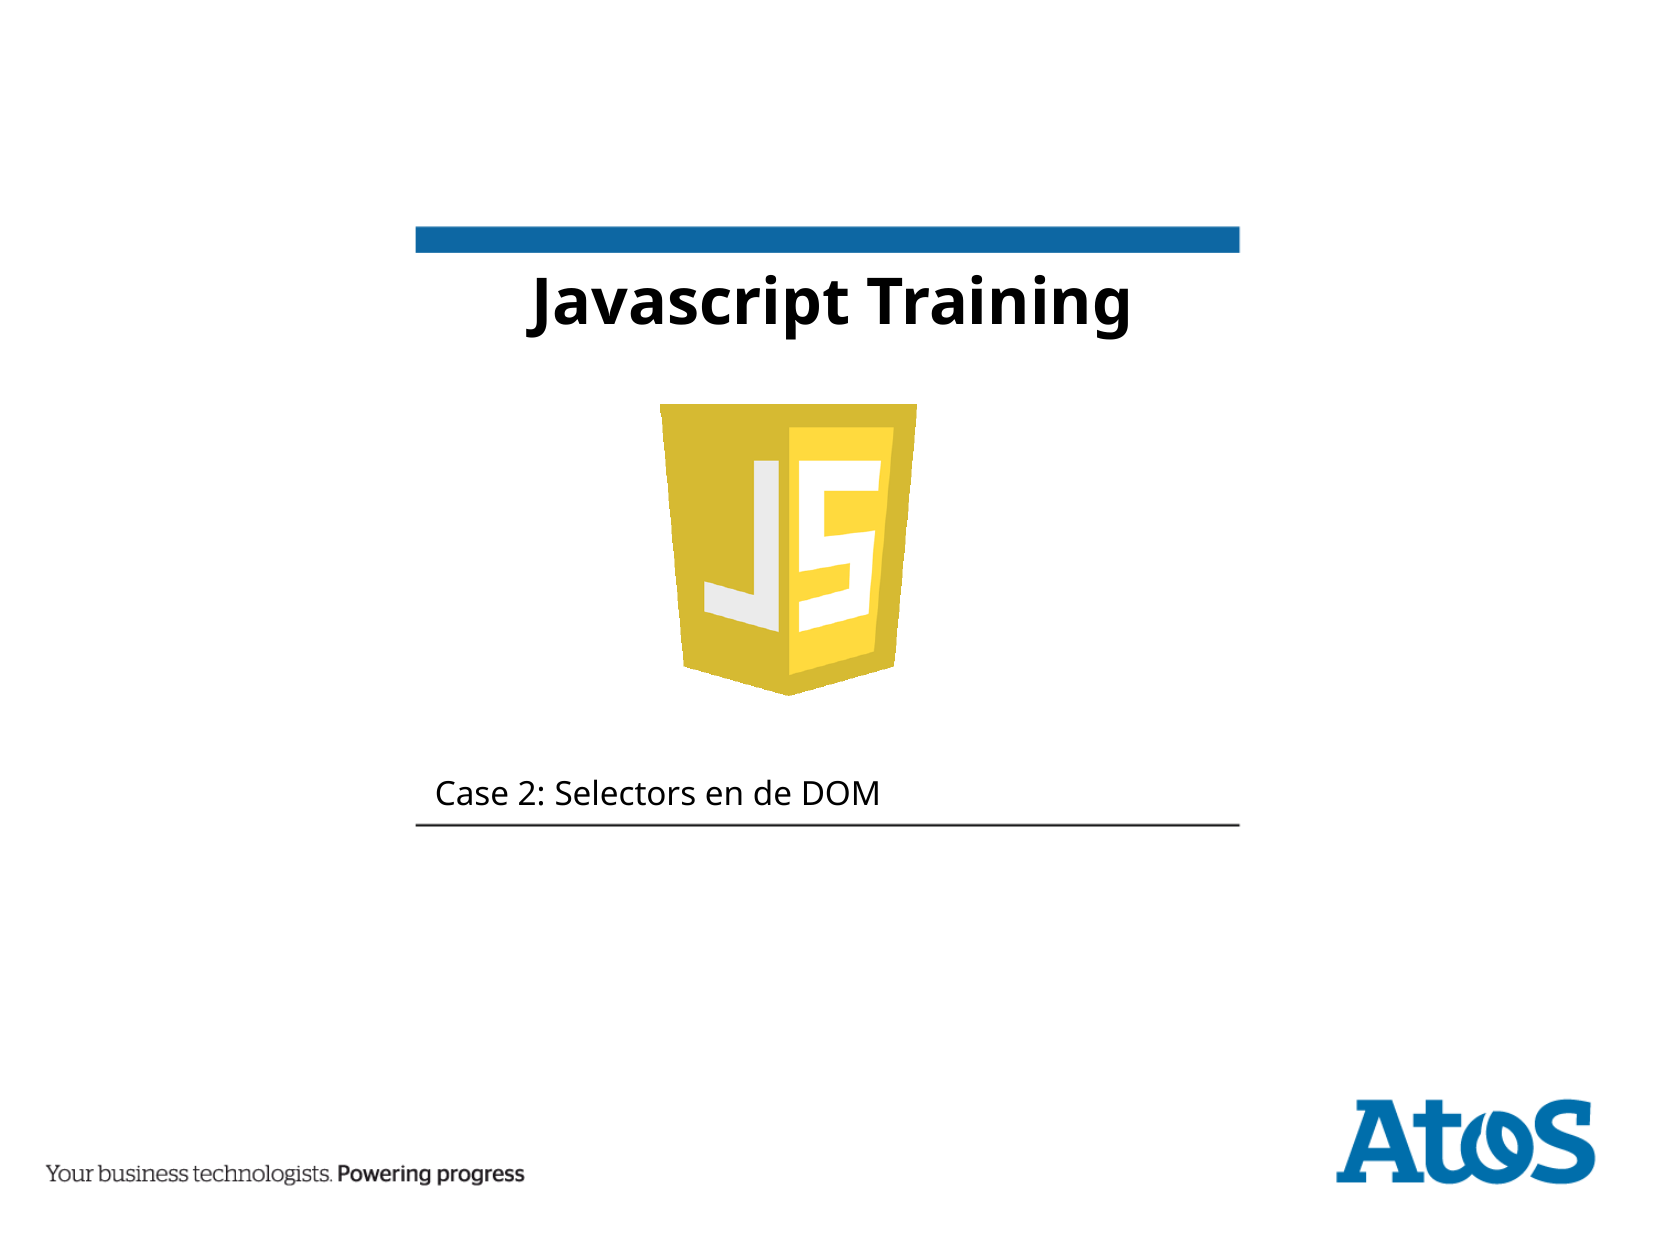

# Javascript Training
Case 2: Selectors en de DOM